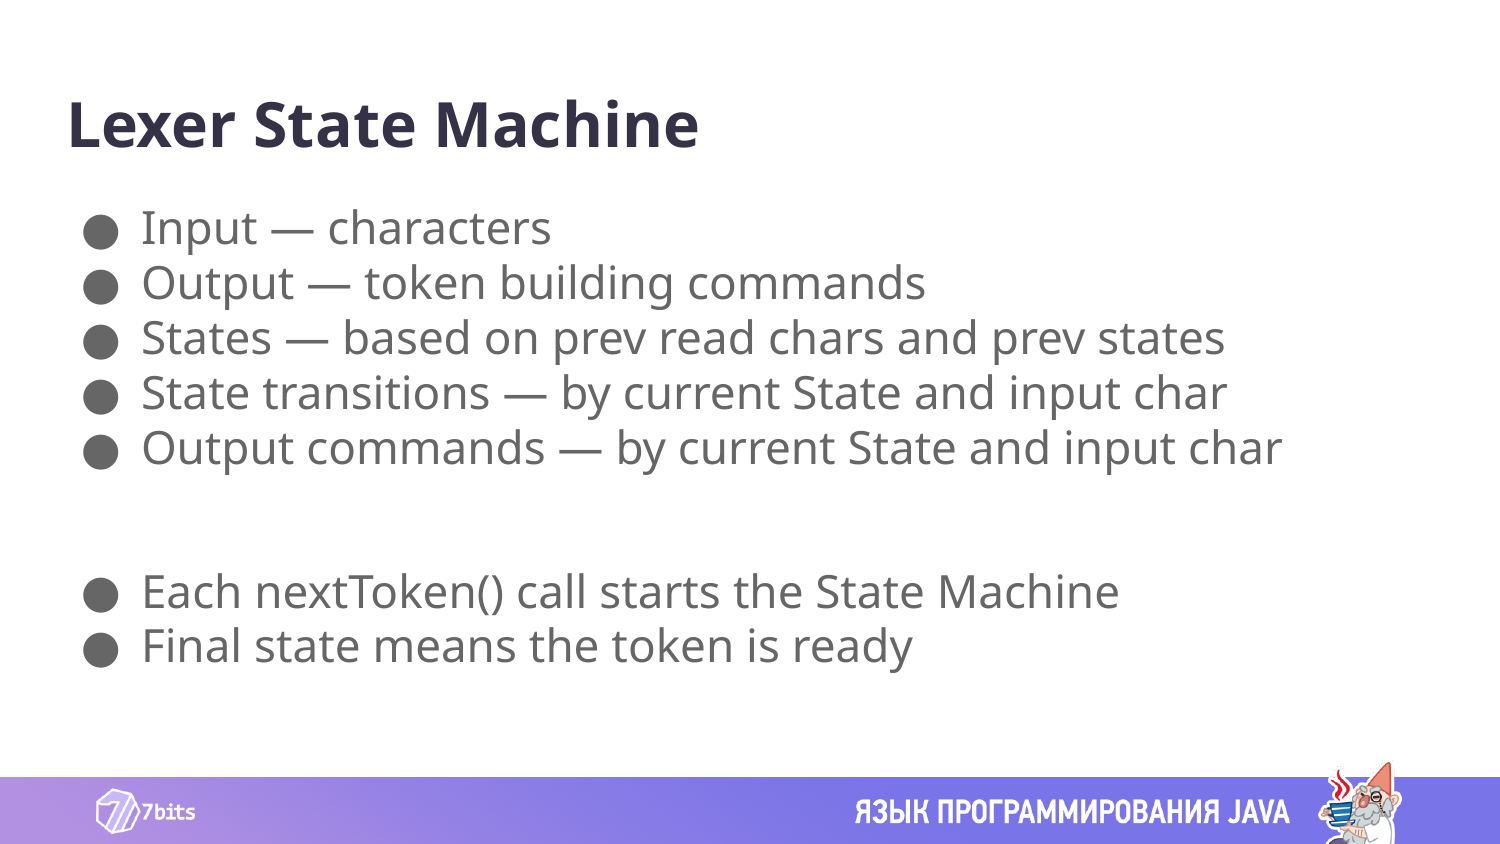

# Lexer State Machine
Input — characters
Output — token building commands
States — based on prev read chars and prev states
State transitions — by current State and input char
Output commands — by current State and input char
Each nextToken() call starts the State Machine
Final state means the token is ready